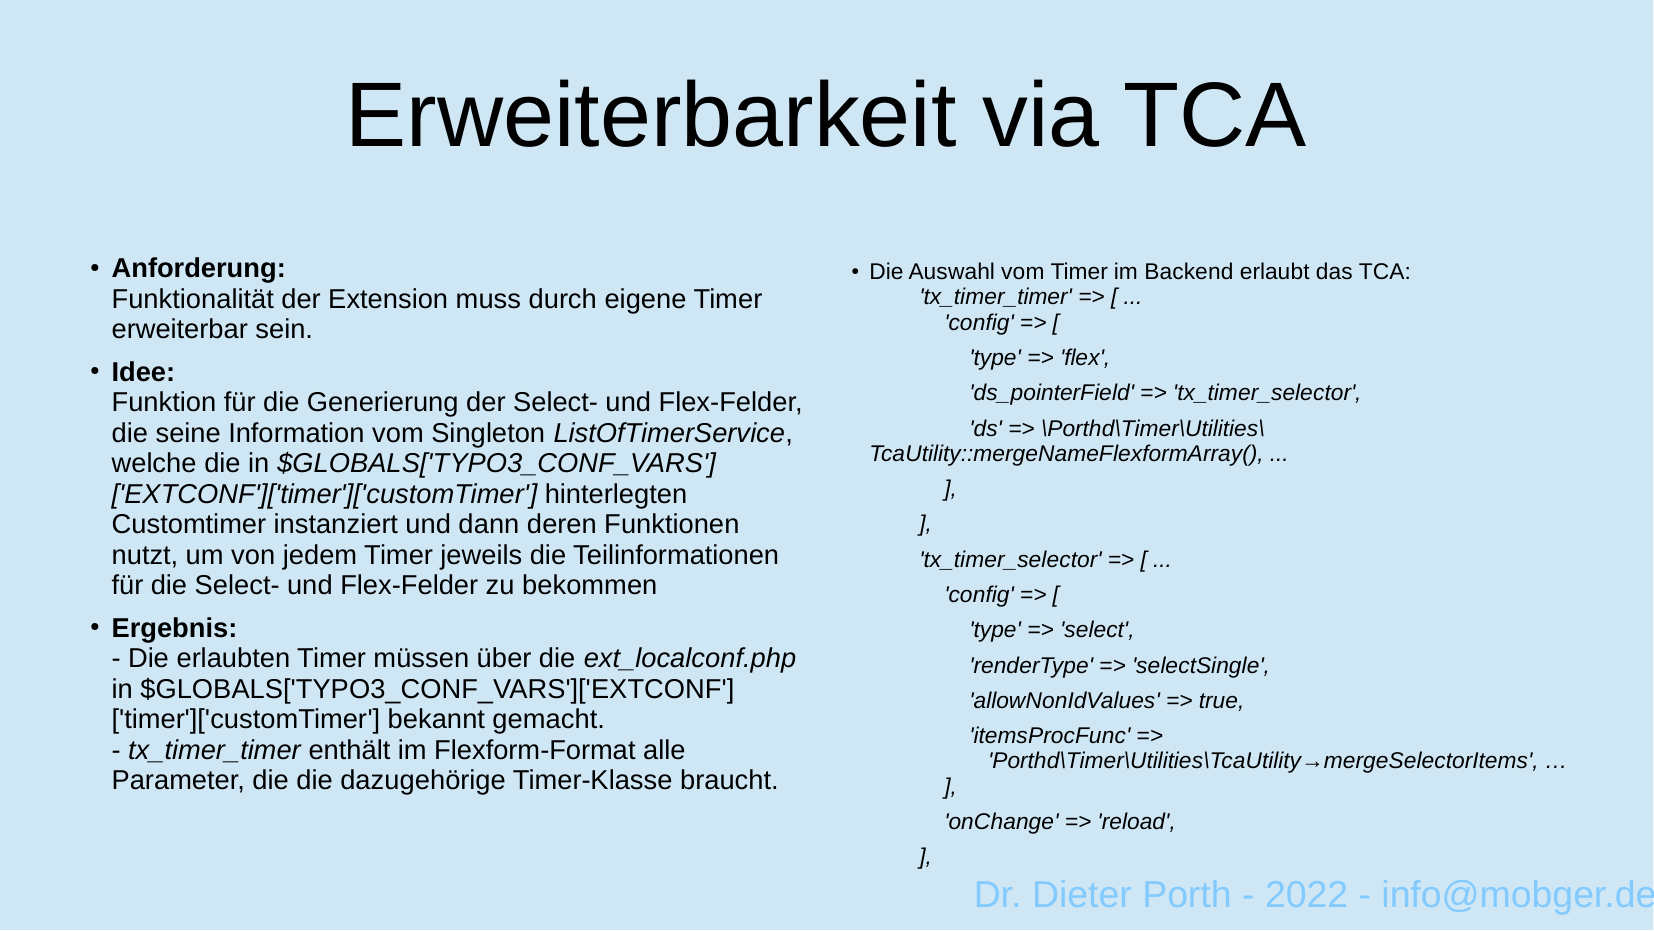

# Erweiterbarkeit via TCA
Anforderung:
Funktionalität der Extension muss durch eigene Timer erweiterbar sein.
Idee:
Funktion für die Generierung der Select- und Flex-Felder, die seine Information vom Singleton ListOfTimerService, welche die in $GLOBALS['TYPO3_CONF_VARS']['EXTCONF']['timer']['customTimer'] hinterlegten Customtimer instanziert und dann deren Funktionen nutzt, um von jedem Timer jeweils die Teilinformationen für die Select- und Flex-Felder zu bekommen
Ergebnis:
- Die erlaubten Timer müssen über die ext_localconf.php in $GLOBALS['TYPO3_CONF_VARS']['EXTCONF']['timer']['customTimer'] bekannt gemacht.
- tx_timer_timer enthält im Flexform-Format alle Parameter, die die dazugehörige Timer-Klasse braucht.
Die Auswahl vom Timer im Backend erlaubt das TCA:
 'tx_timer_timer' => [ ...
 'config' => [
 'type' => 'flex',
 'ds_pointerField' => 'tx_timer_selector',
 'ds' => \Porthd\Timer\Utilities\TcaUtility::mergeNameFlexformArray(), ...
 ],
 ],
 'tx_timer_selector' => [ ...
 'config' => [
 'type' => 'select',
 'renderType' => 'selectSingle',
 'allowNonIdValues' => true,
 'itemsProcFunc' =>
 'Porthd\Timer\Utilities\TcaUtility→mergeSelectorItems', …
 ],
 'onChange' => 'reload',
 ],
Dr. Dieter Porth - 2022 - info@mobger.de